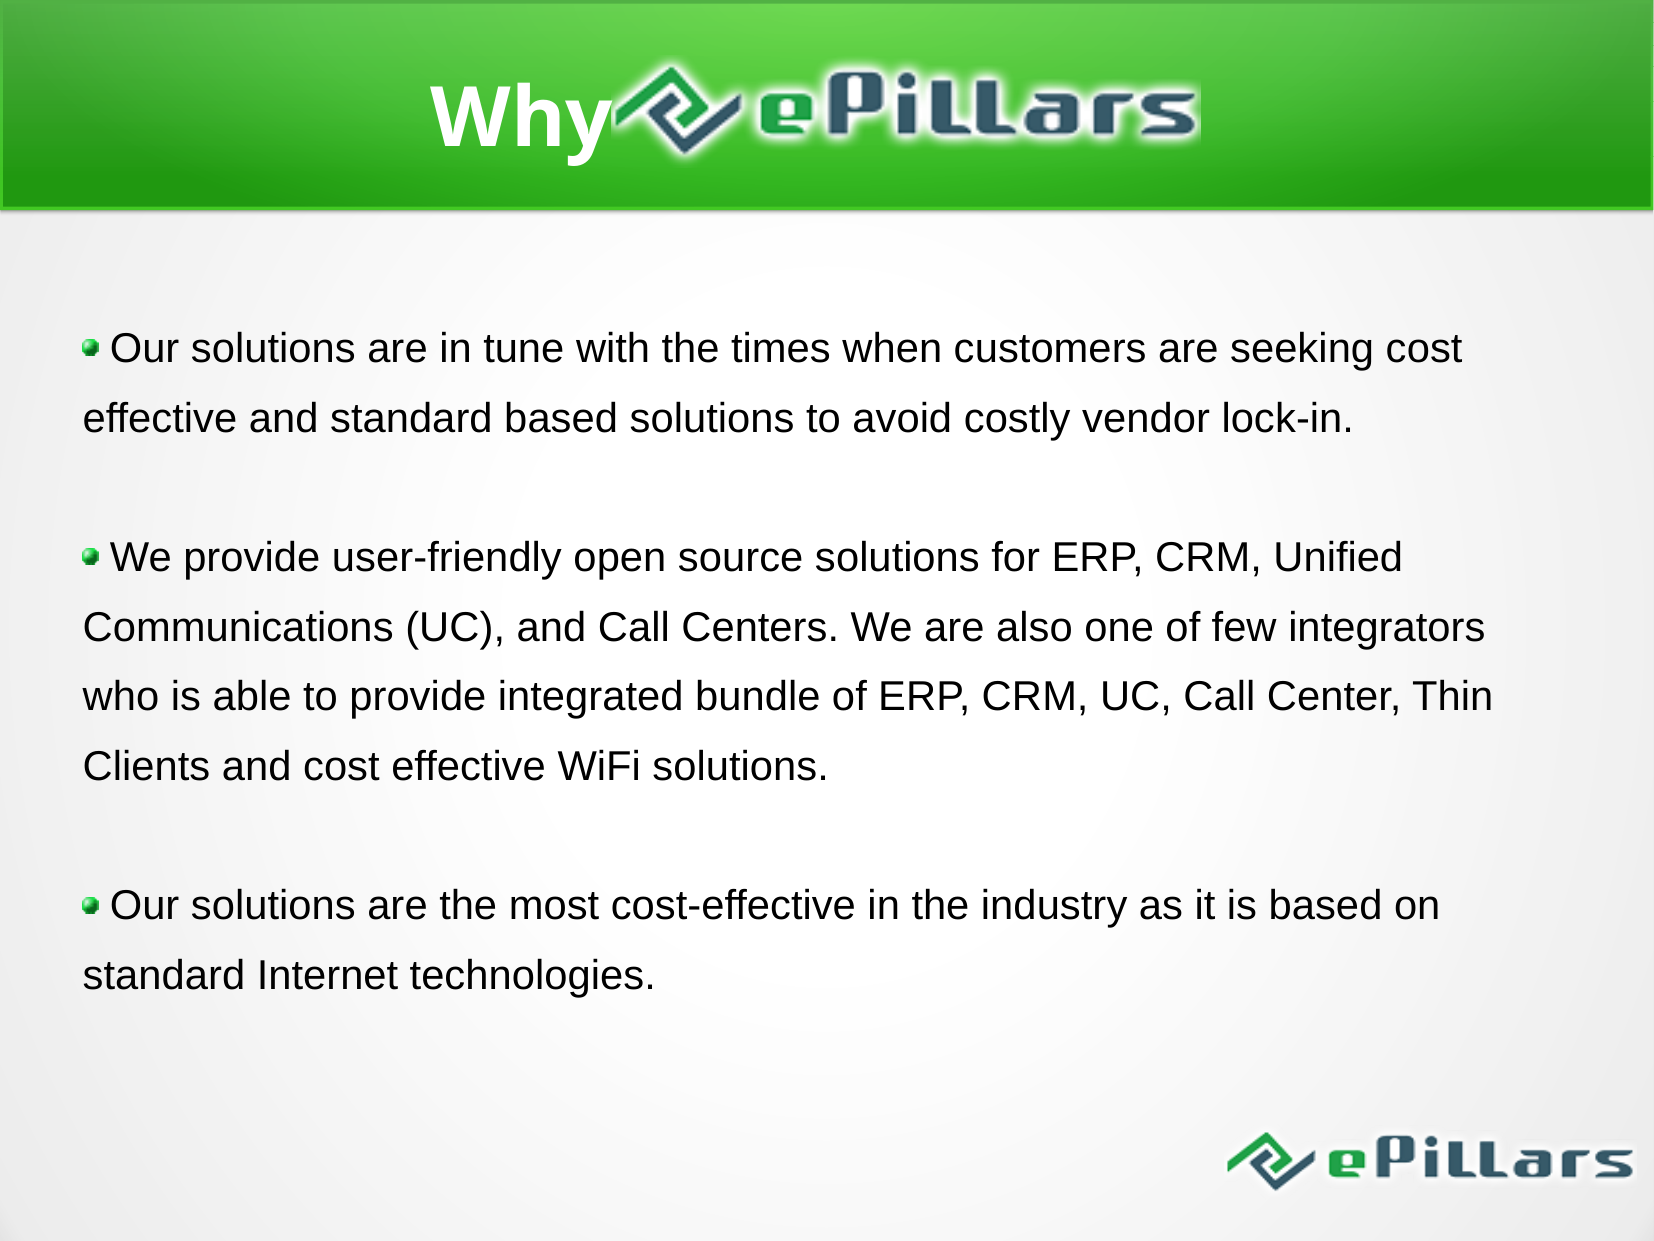

# Why
 Our solutions are in tune with the times when customers are seeking cost effective and standard based solutions to avoid costly vendor lock-in.
 We provide user-friendly open source solutions for ERP, CRM, Unified Communications (UC), and Call Centers. We are also one of few integrators who is able to provide integrated bundle of ERP, CRM, UC, Call Center, Thin Clients and cost effective WiFi solutions.
 Our solutions are the most cost-effective in the industry as it is based on standard Internet technologies.